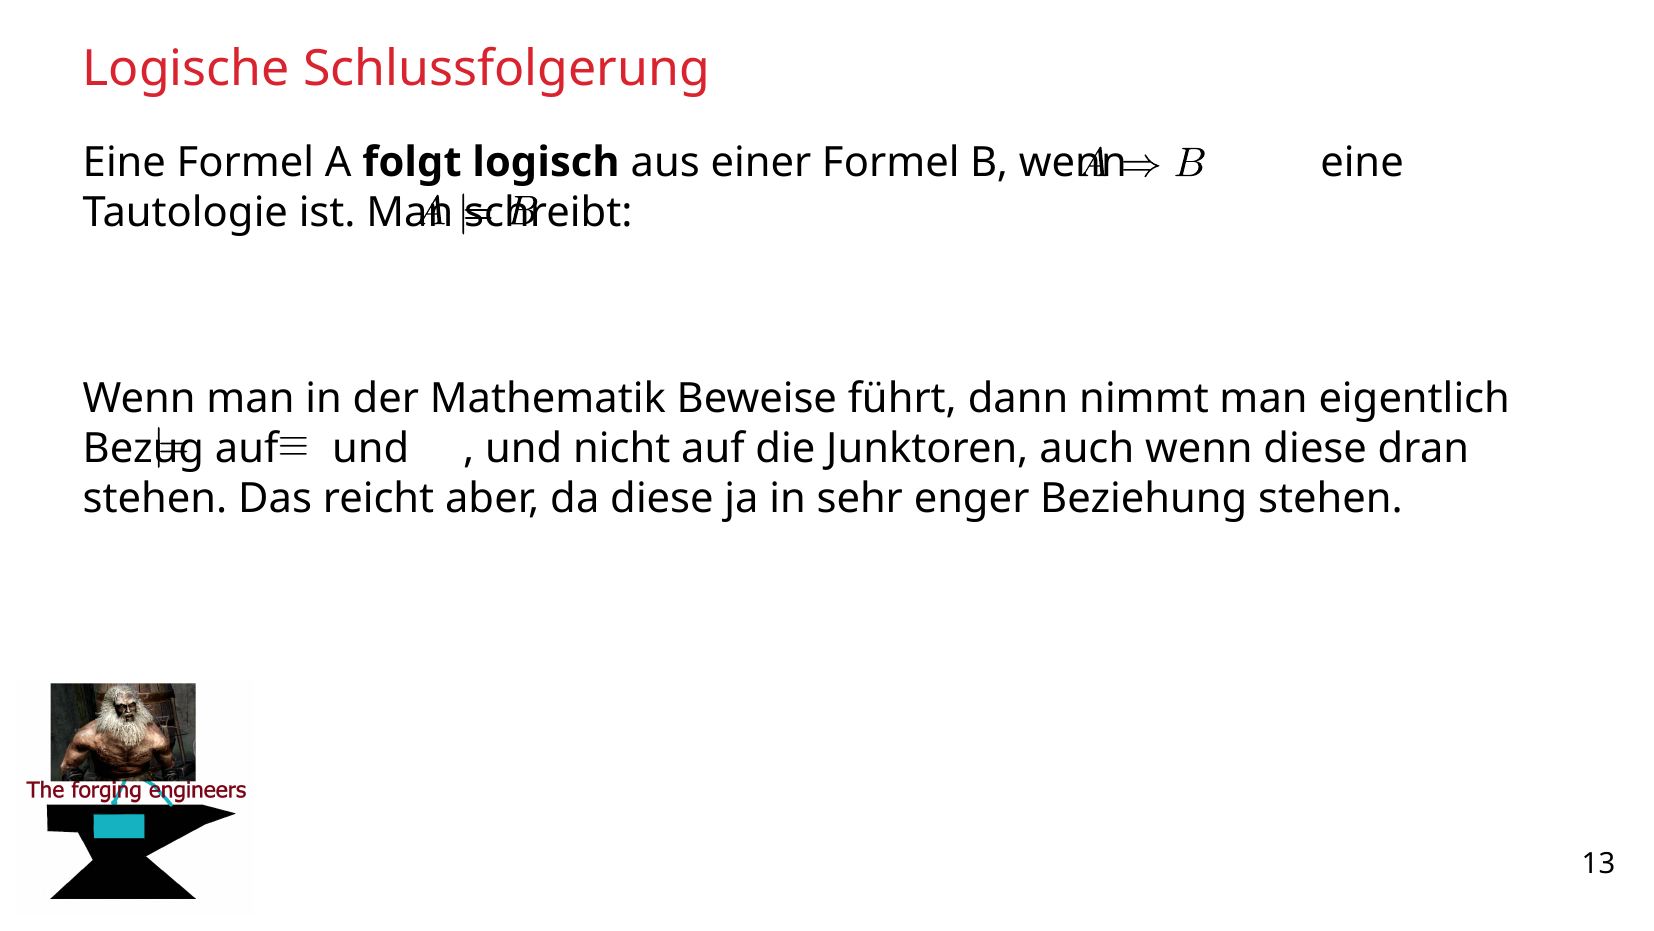

# Logische Schlussfolgerung
Eine Formel A folgt logisch aus einer Formel B, wenn eine Tautologie ist. Man schreibt:
Wenn man in der Mathematik Beweise führt, dann nimmt man eigentlich Bezug auf und , und nicht auf die Junktoren, auch wenn diese dran stehen. Das reicht aber, da diese ja in sehr enger Beziehung stehen.